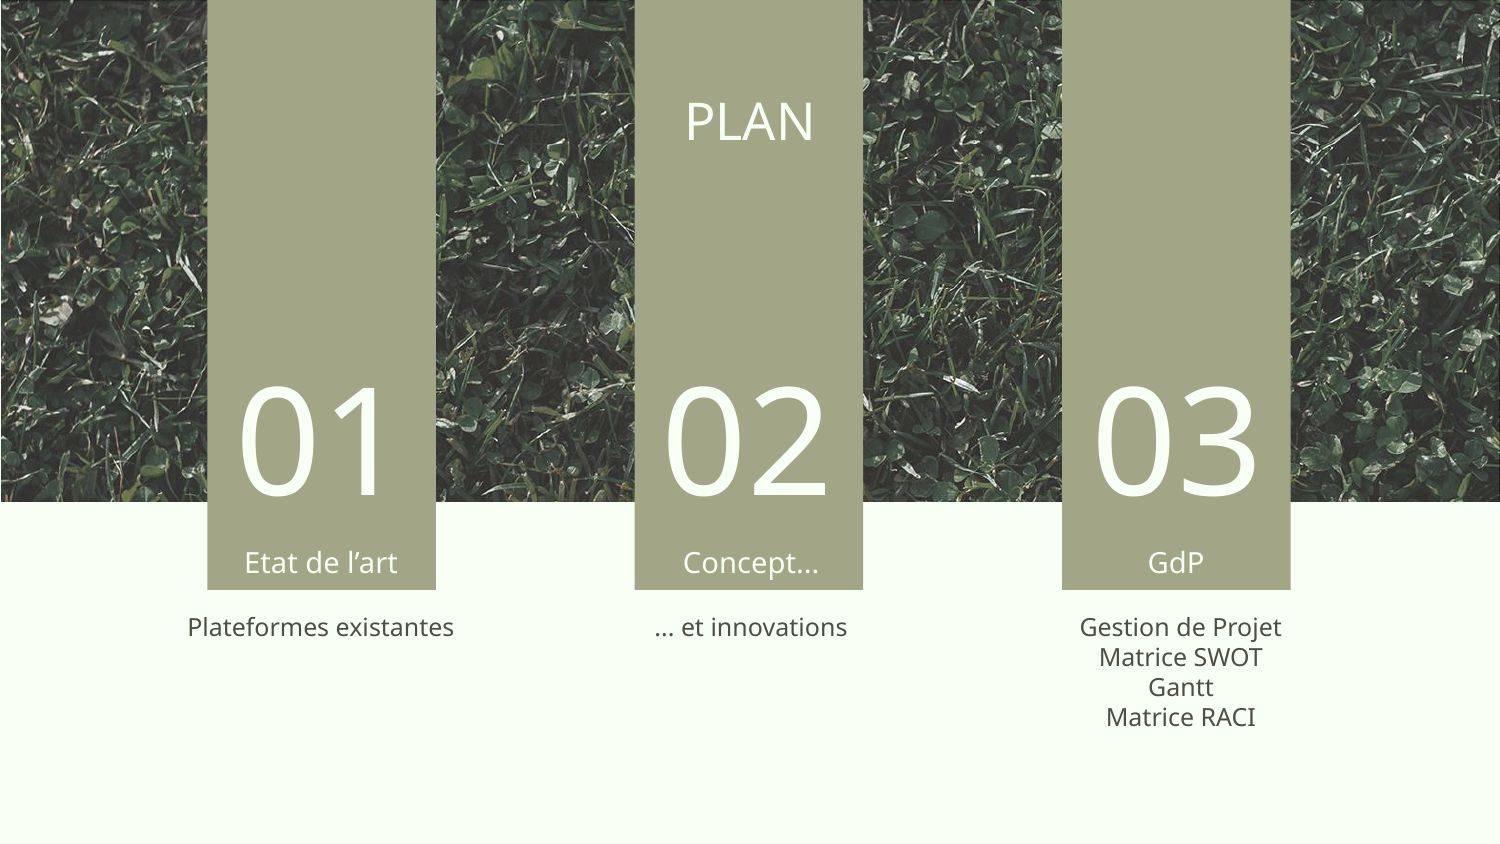

PLAN
01
02
03
Etat de l’art
Concept...
GdP
# Plateformes existantes
... et innovations
Gestion de Projet
Matrice SWOT
Gantt
Matrice RACI